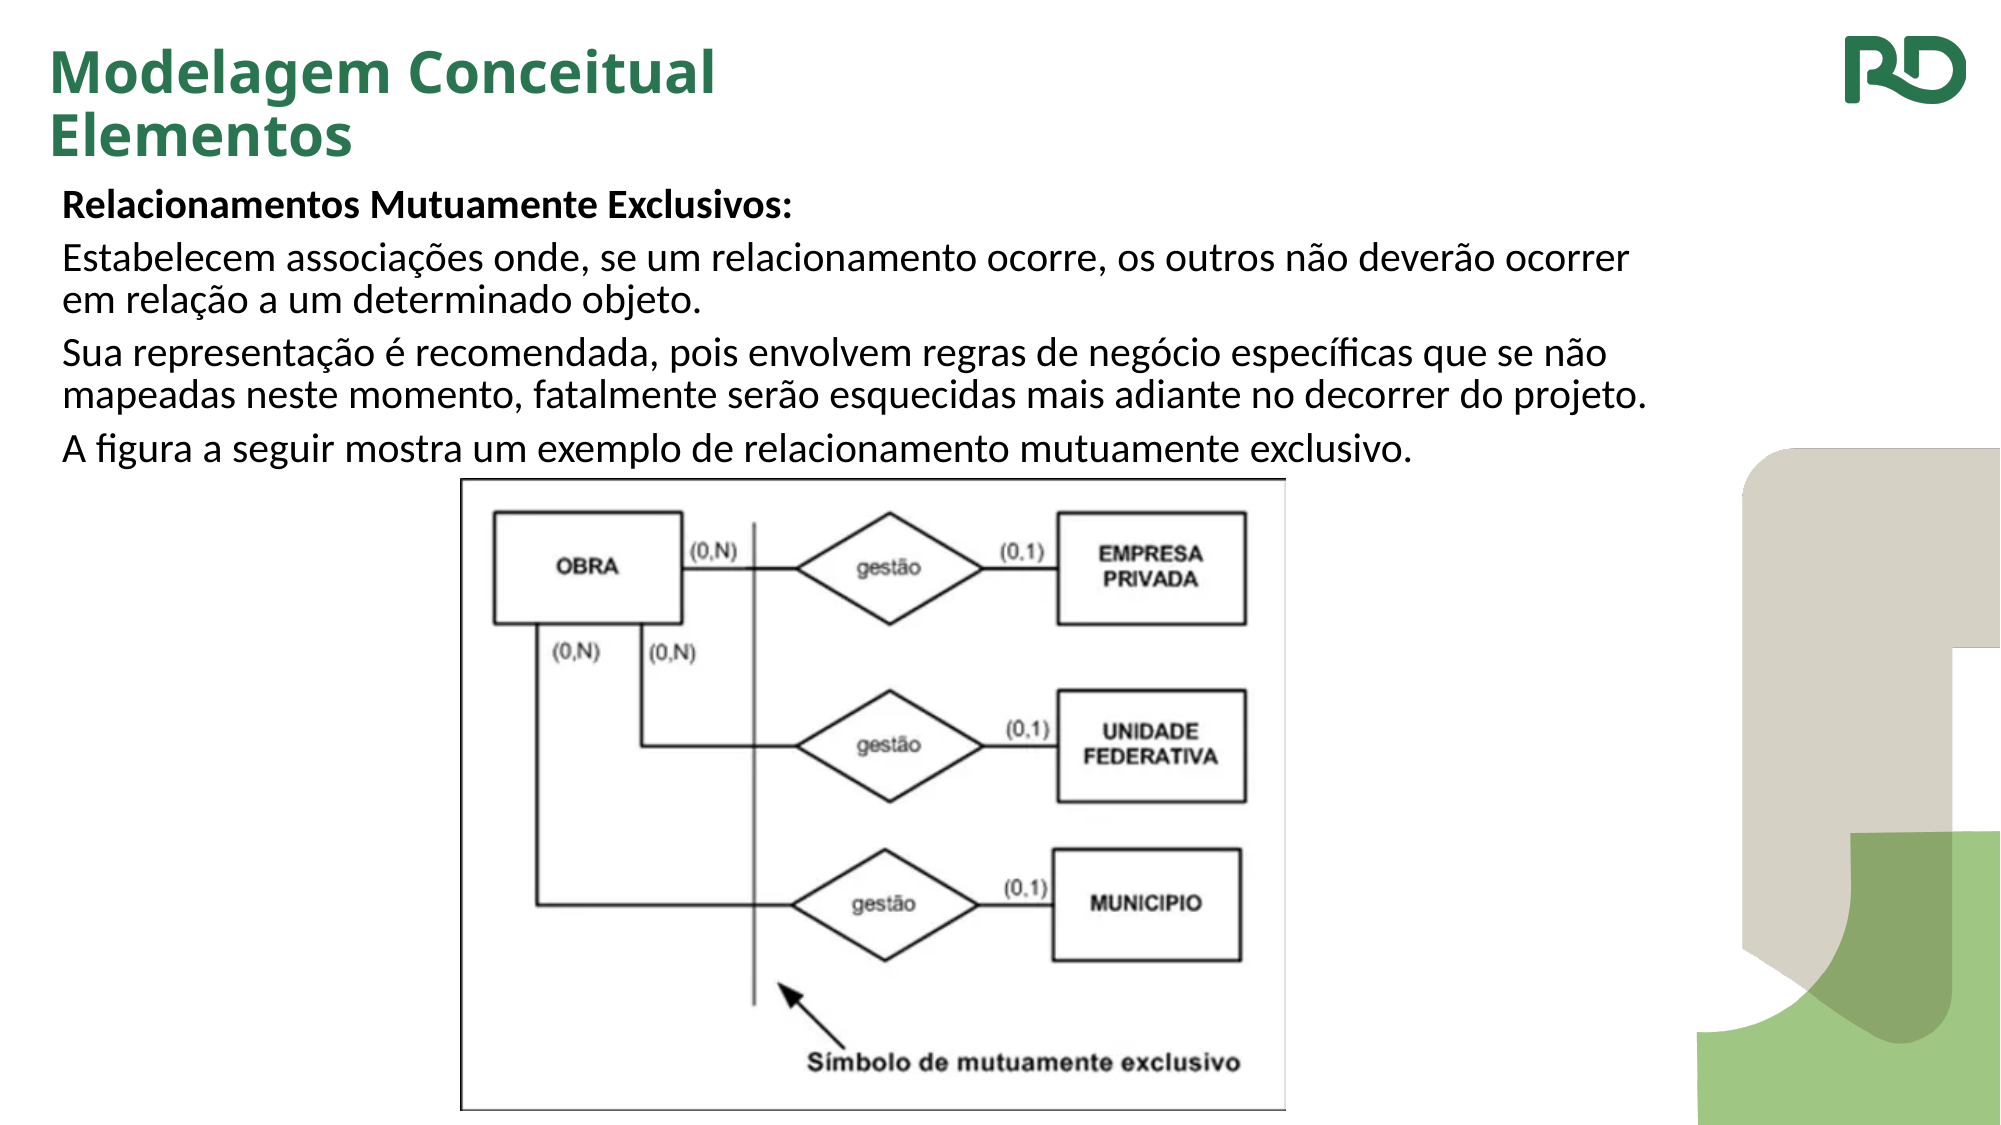

Modelagem Conceitual
Elementos
Relacionamentos Mutuamente Exclusivos:
Estabelecem associações onde, se um relacionamento ocorre, os outros não deverão ocorrer em relação a um determinado objeto.
Sua representação é recomendada, pois envolvem regras de negócio específicas que se não mapeadas neste momento, fatalmente serão esquecidas mais adiante no decorrer do projeto.
A figura a seguir mostra um exemplo de relacionamento mutuamente exclusivo.